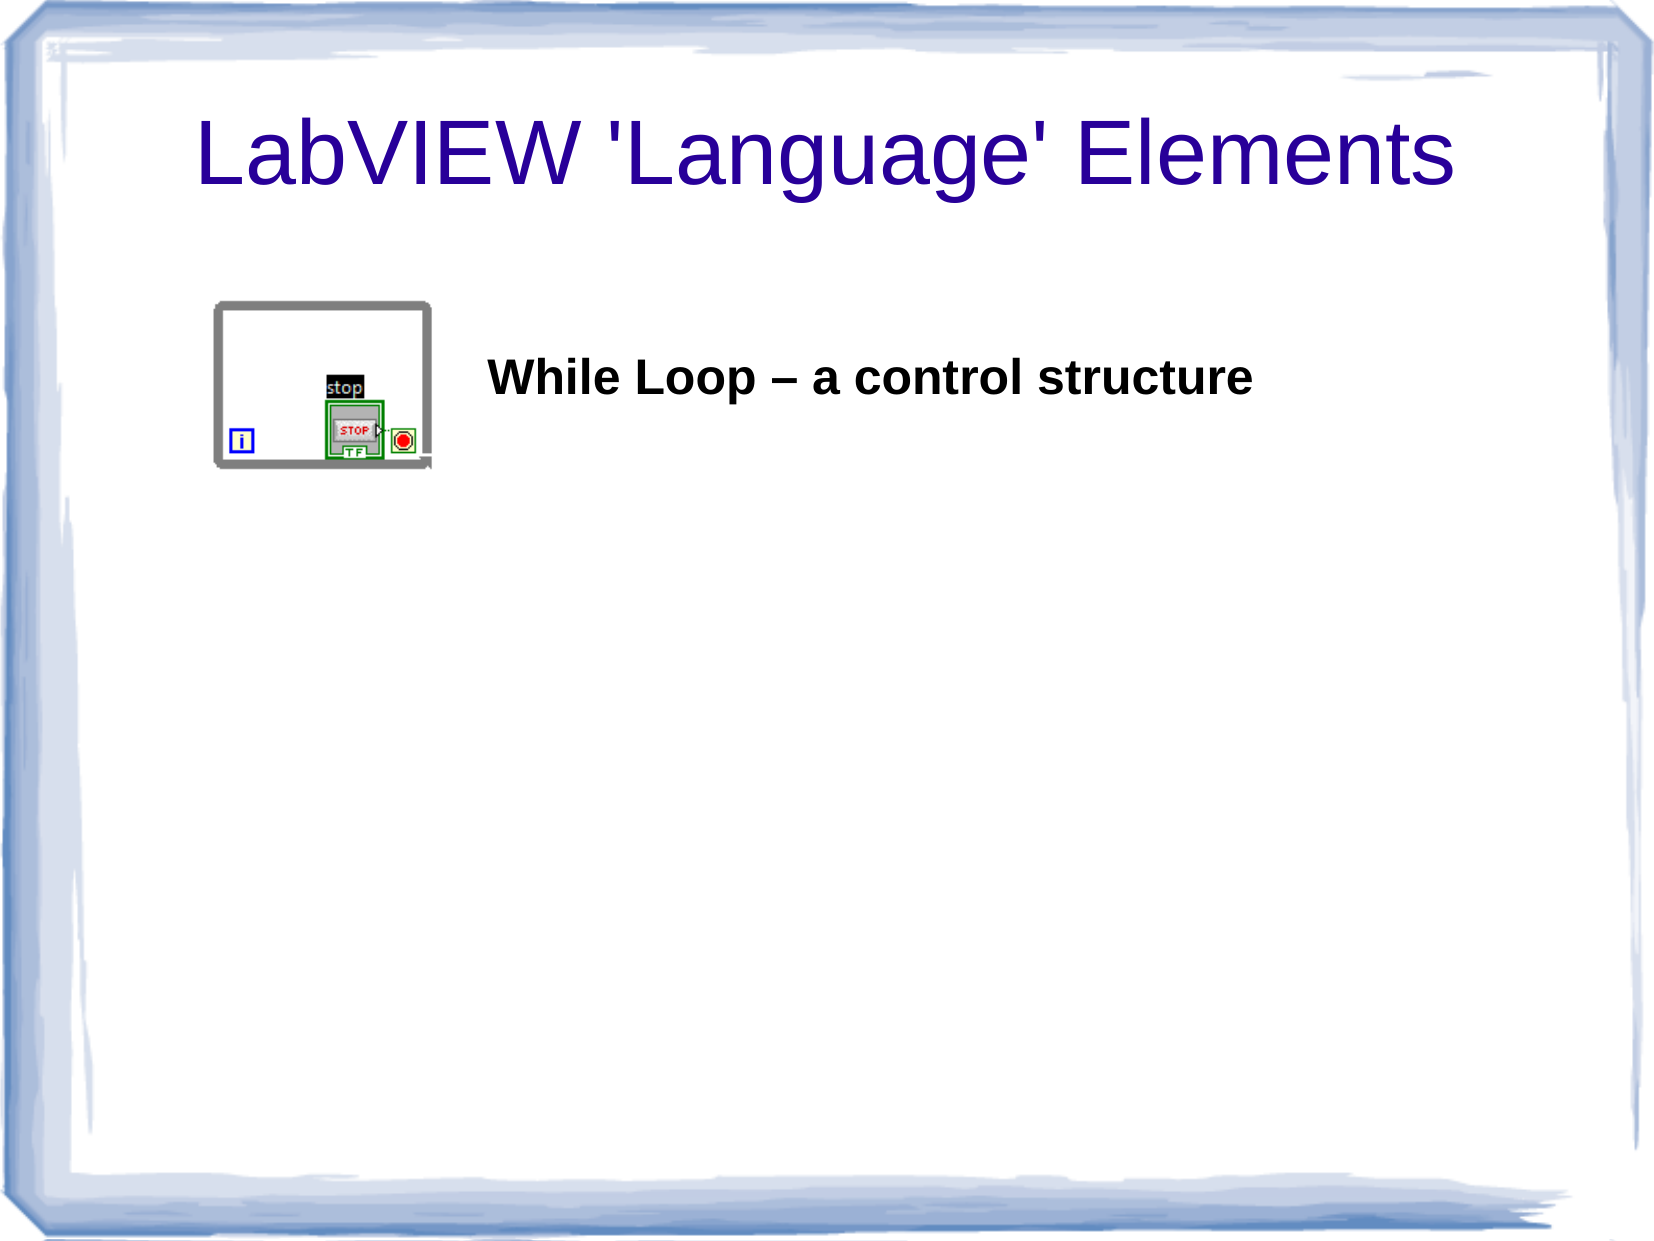

# LabVIEW 'Language' Elements
While Loop – a control structure